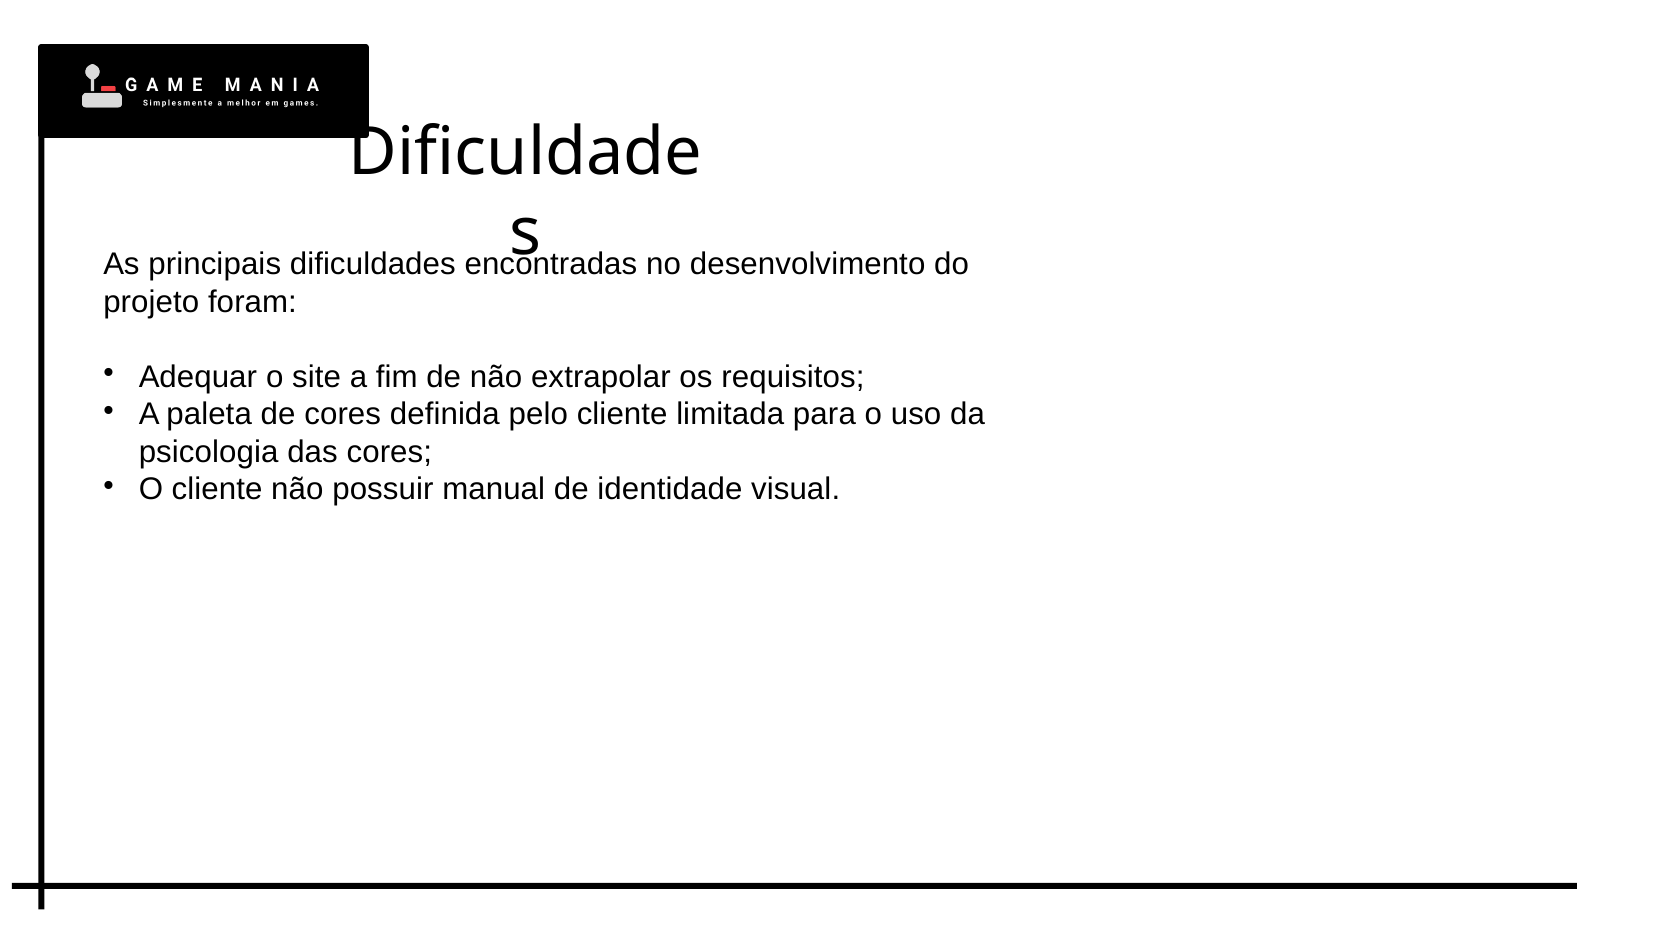

Dificuldades
As principais dificuldades encontradas no desenvolvimento do projeto foram:
Adequar o site a fim de não extrapolar os requisitos;
A paleta de cores definida pelo cliente limitada para o uso da psicologia das cores;
O cliente não possuir manual de identidade visual.